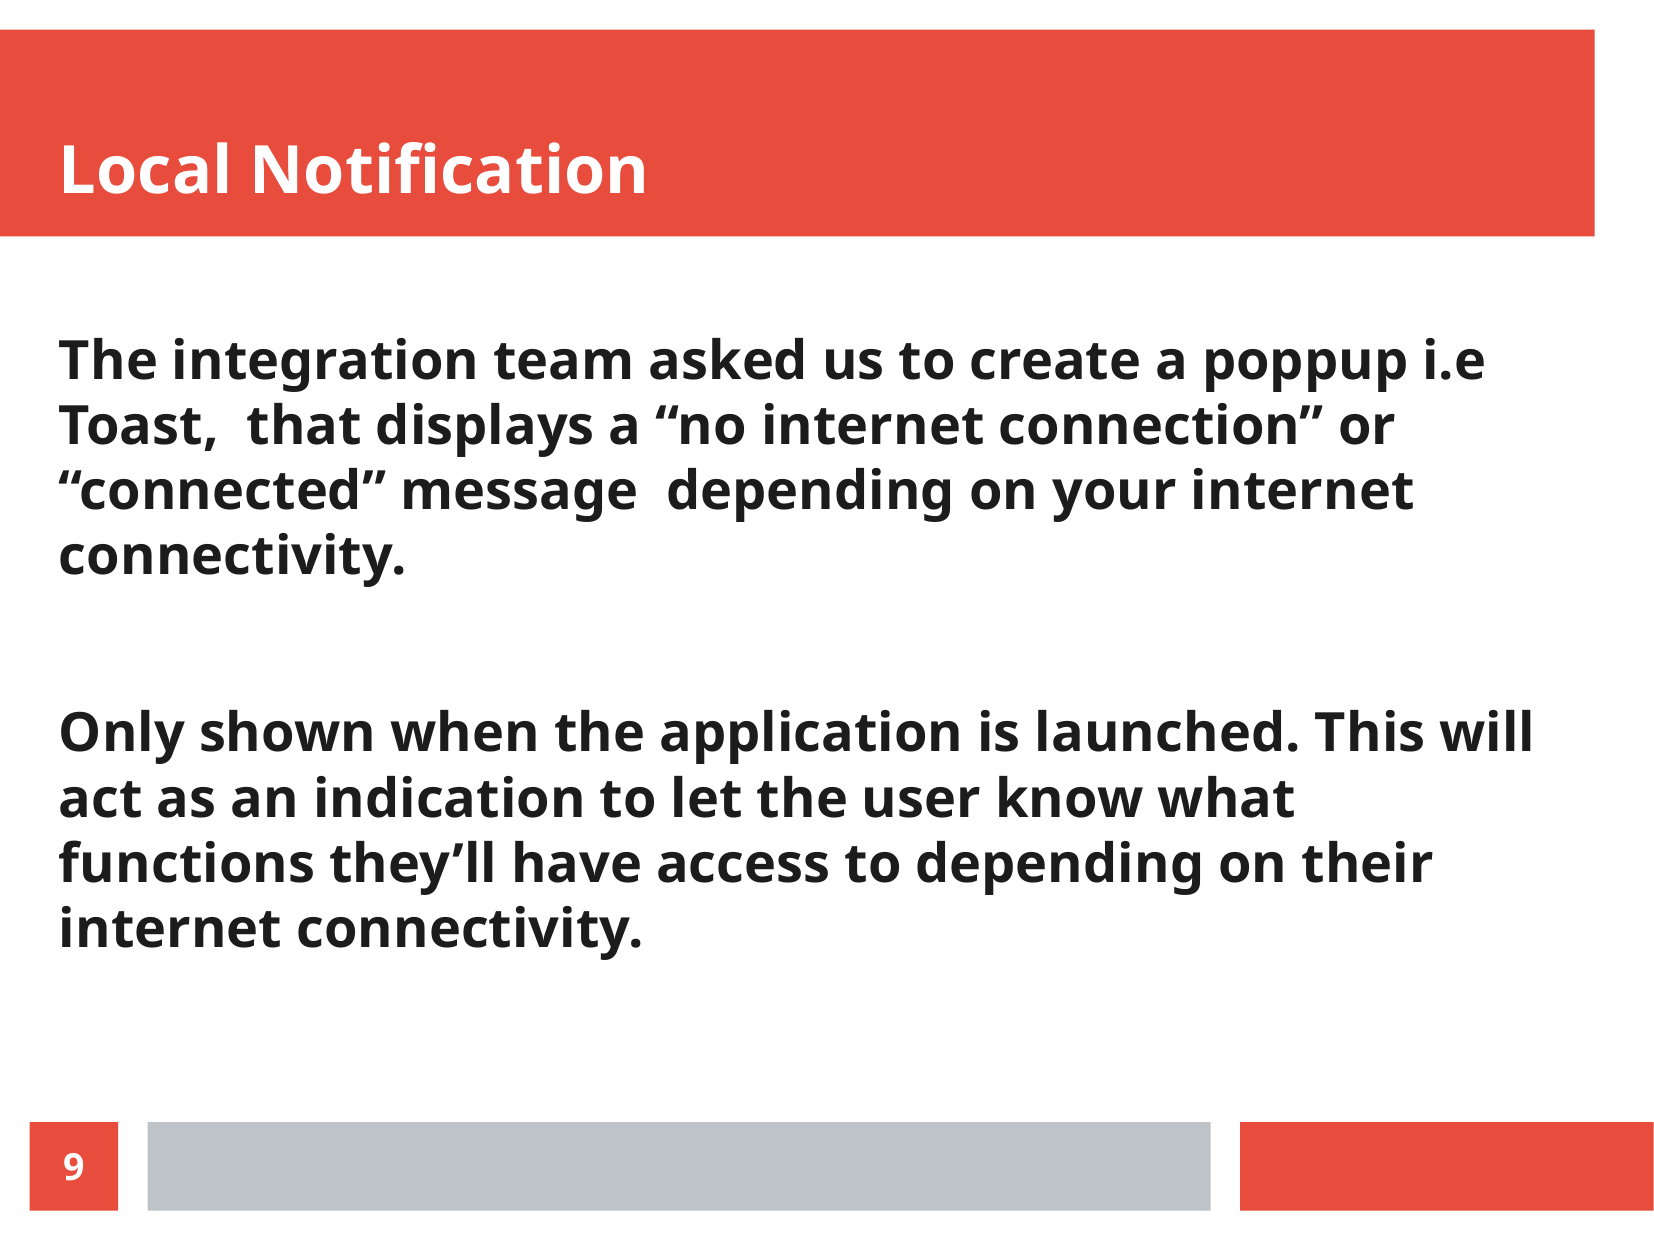

# Local Notification
The integration team asked us to create a poppup i.e Toast, that displays a “no internet connection” or “connected” message depending on your internet connectivity.
Only shown when the application is launched. This will act as an indication to let the user know what functions they’ll have access to depending on their internet connectivity.